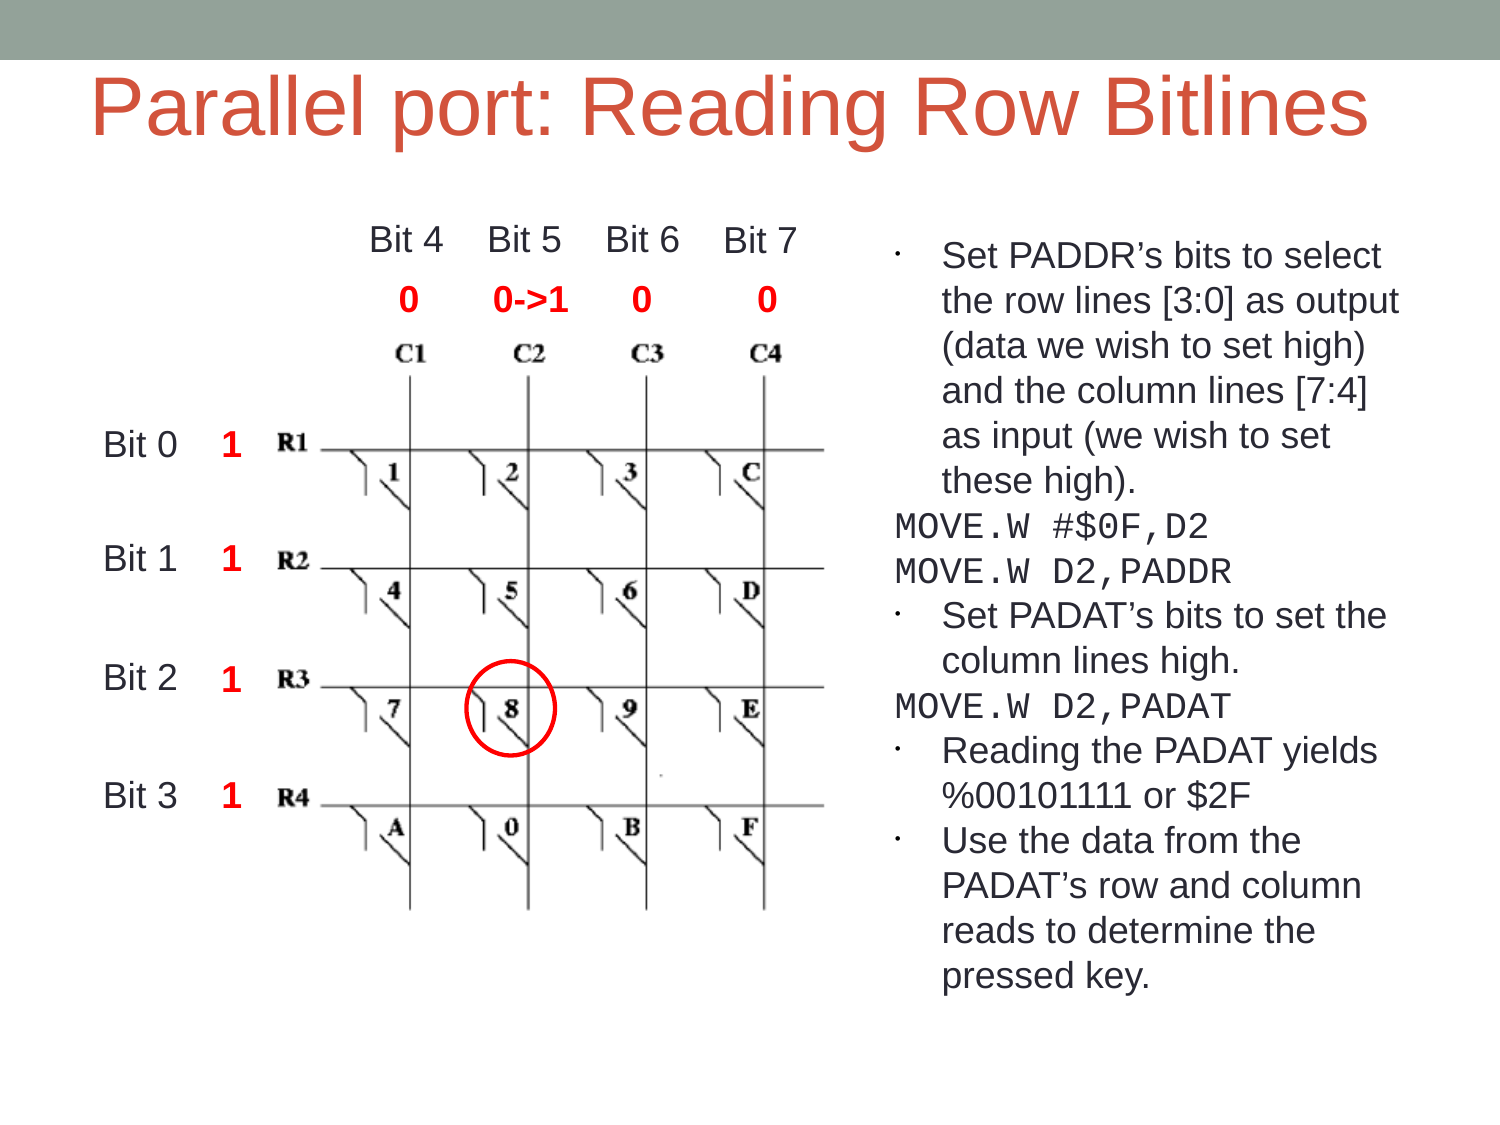

# Parallel port: Reading Row Bitlines
Bit 4
Bit 5
Bit 6
Bit 7
Set PADDR’s bits to select the row lines [3:0] as output (data we wish to set high) and the column lines [7:4] as input (we wish to set these high).
MOVE.W #$0F,D2
MOVE.W D2,PADDR
0 0->1 0 0
Bit 0
1
Bit 1
1
Set PADAT’s bits to set the column lines high.
MOVE.W D2,PADAT
Reading the PADAT yields %00101111 or $2F
Use the data from the PADAT’s row and column reads to determine the pressed key.
Bit 2
1
Bit 3
1